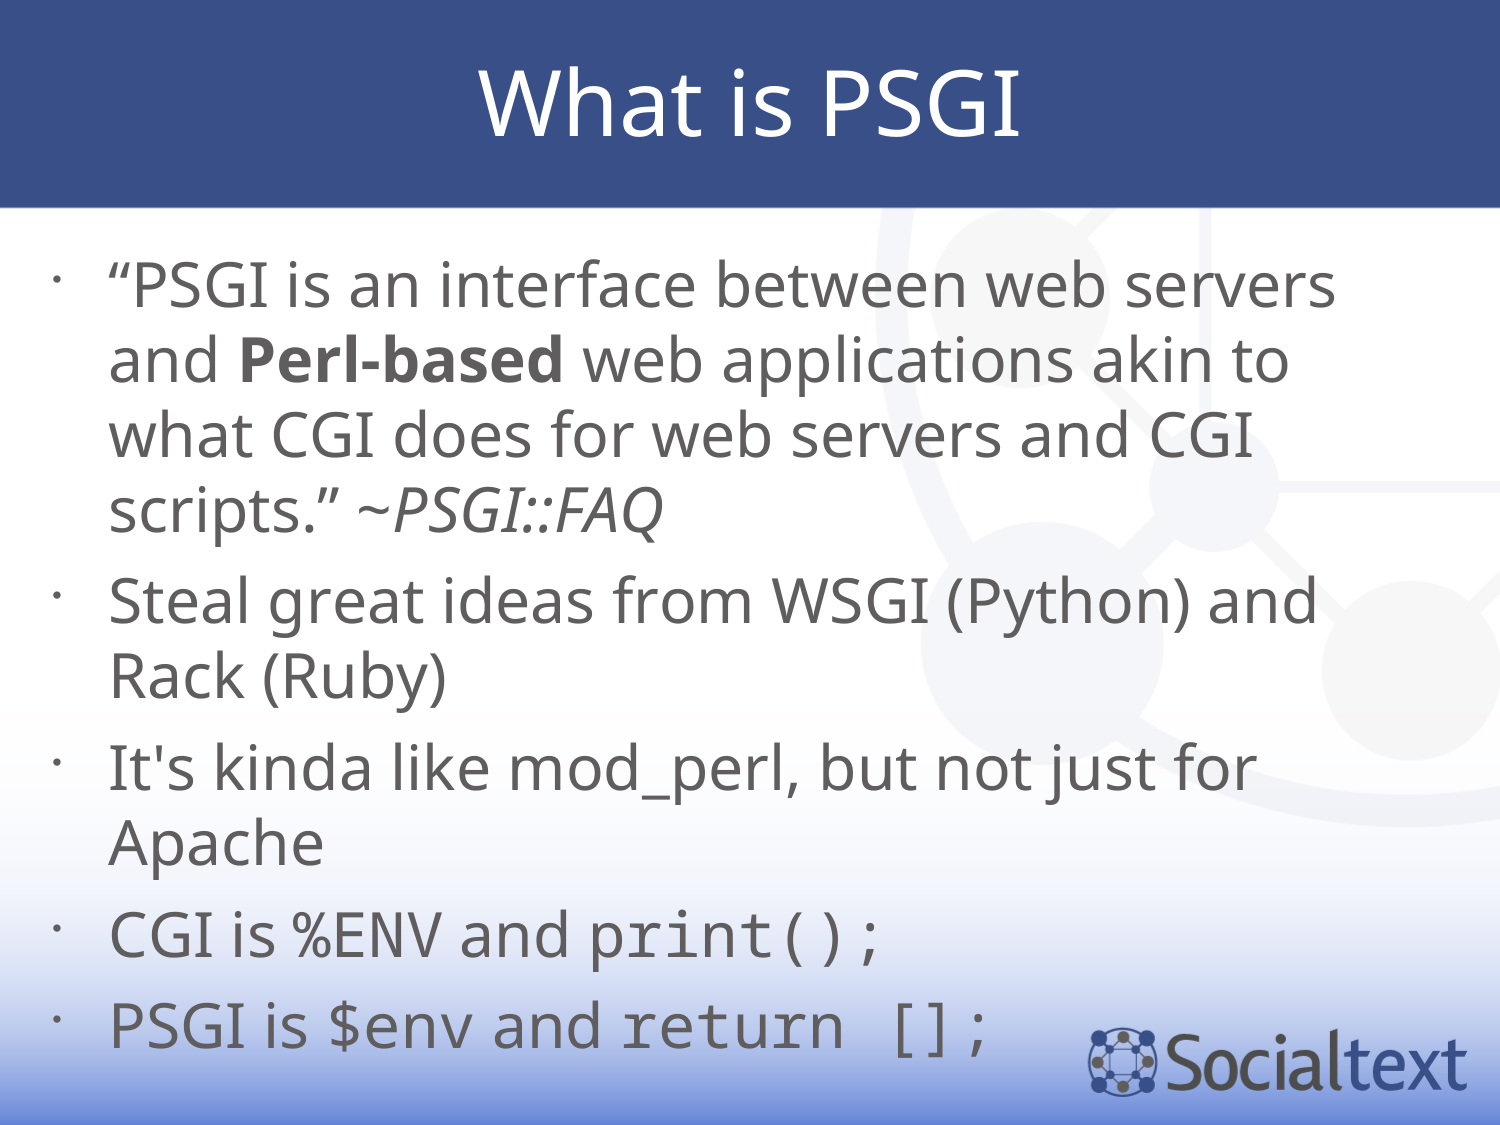

# What is PSGI
“PSGI is an interface between web servers and Perl-based web applications akin to what CGI does for web servers and CGI scripts.” ~PSGI::FAQ
Steal great ideas from WSGI (Python) and Rack (Ruby)
It's kinda like mod_perl, but not just for Apache
CGI is %ENV and print();
PSGI is $env and return [];